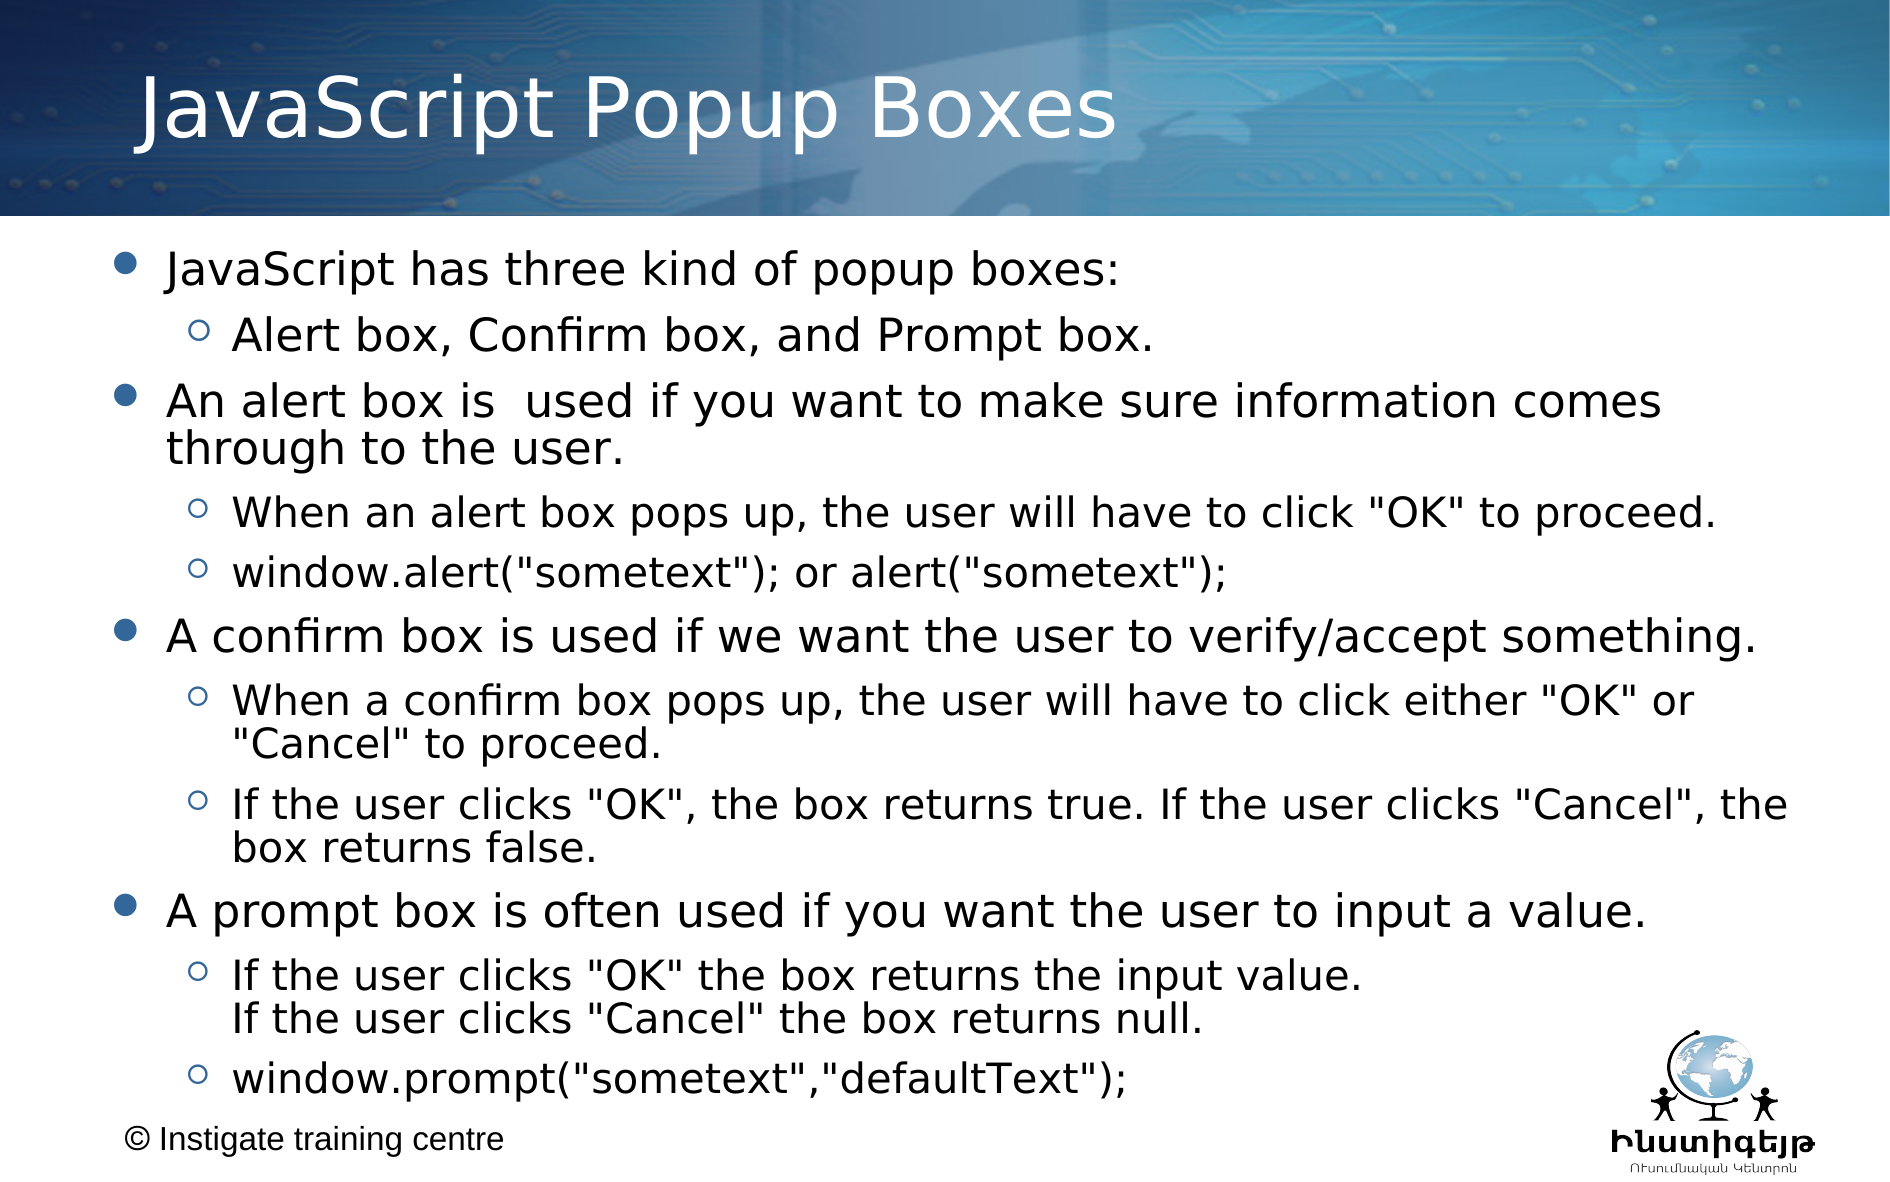

JavaScript Popup Boxes
# JavaScript has three kind of popup boxes:
Alert box, Confirm box, and Prompt box.
An alert box is used if you want to make sure information comes through to the user.
When an alert box pops up, the user will have to click "OK" to proceed.
window.alert("sometext"); or alert("sometext");
A confirm box is used if we want the user to verify/accept something.
When a confirm box pops up, the user will have to click either "OK" or "Cancel" to proceed.
If the user clicks "OK", the box returns true. If the user clicks "Cancel", the box returns false.
A prompt box is often used if you want the user to input a value.
If the user clicks "OK" the box returns the input value.
If the user clicks "Cancel" the box returns null.
window.prompt("sometext","defaultText");